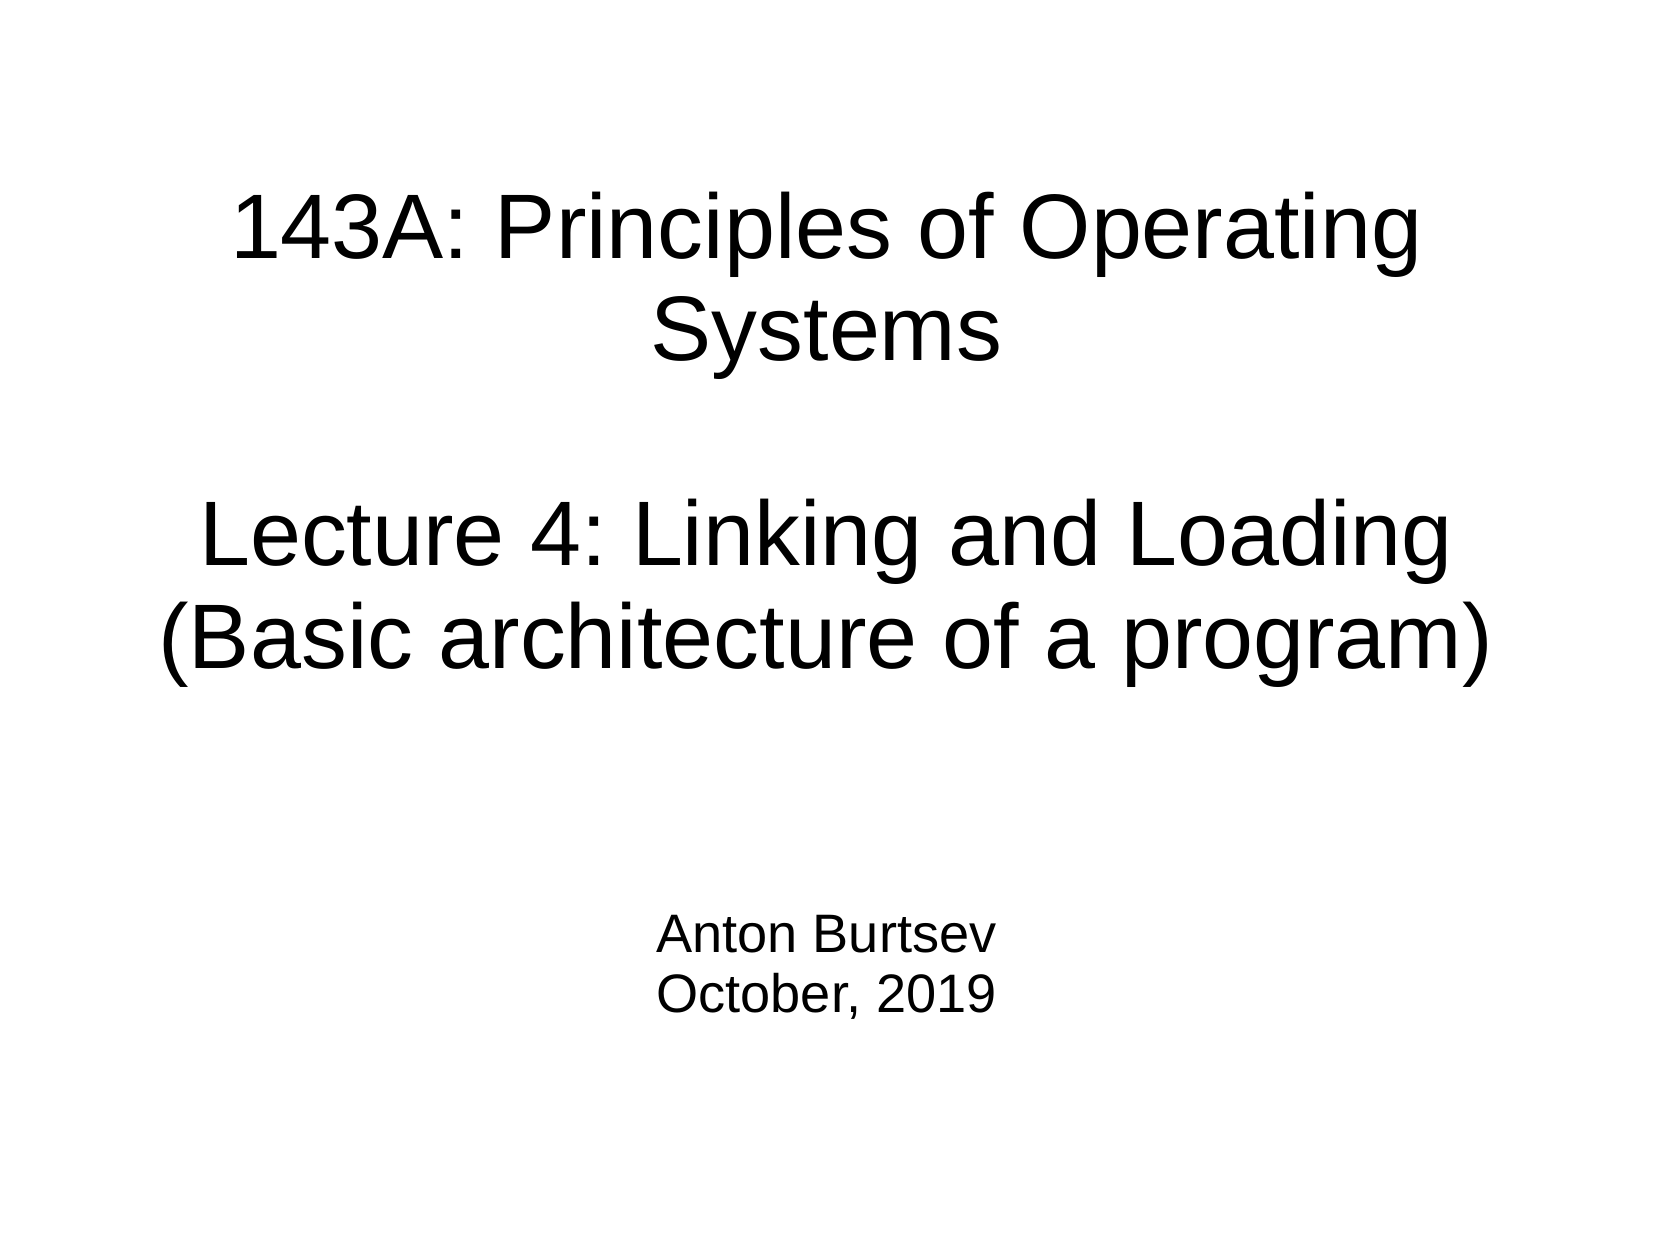

# 143A: Principles of Operating Systems Lecture 4: Linking and Loading (Basic architecture of a program)
Anton Burtsev
October, 2019